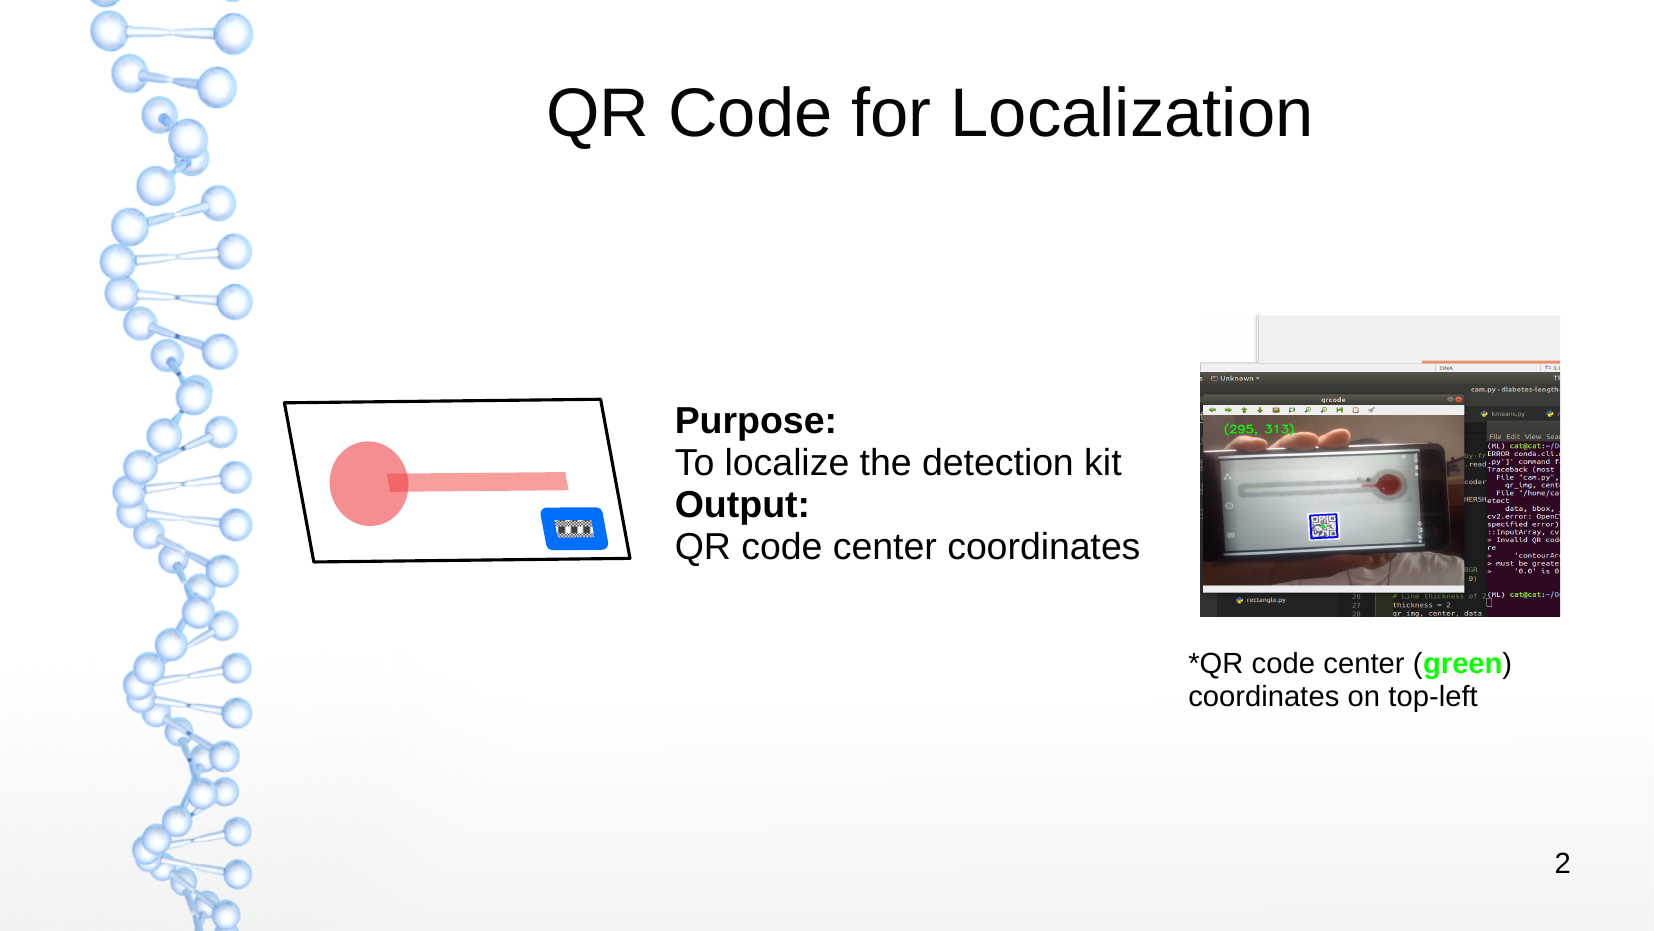

# QR Code for Localization
Purpose:
To localize the detection kit
Output:
QR code center coordinates
*QR code center (green) coordinates on top-left
2